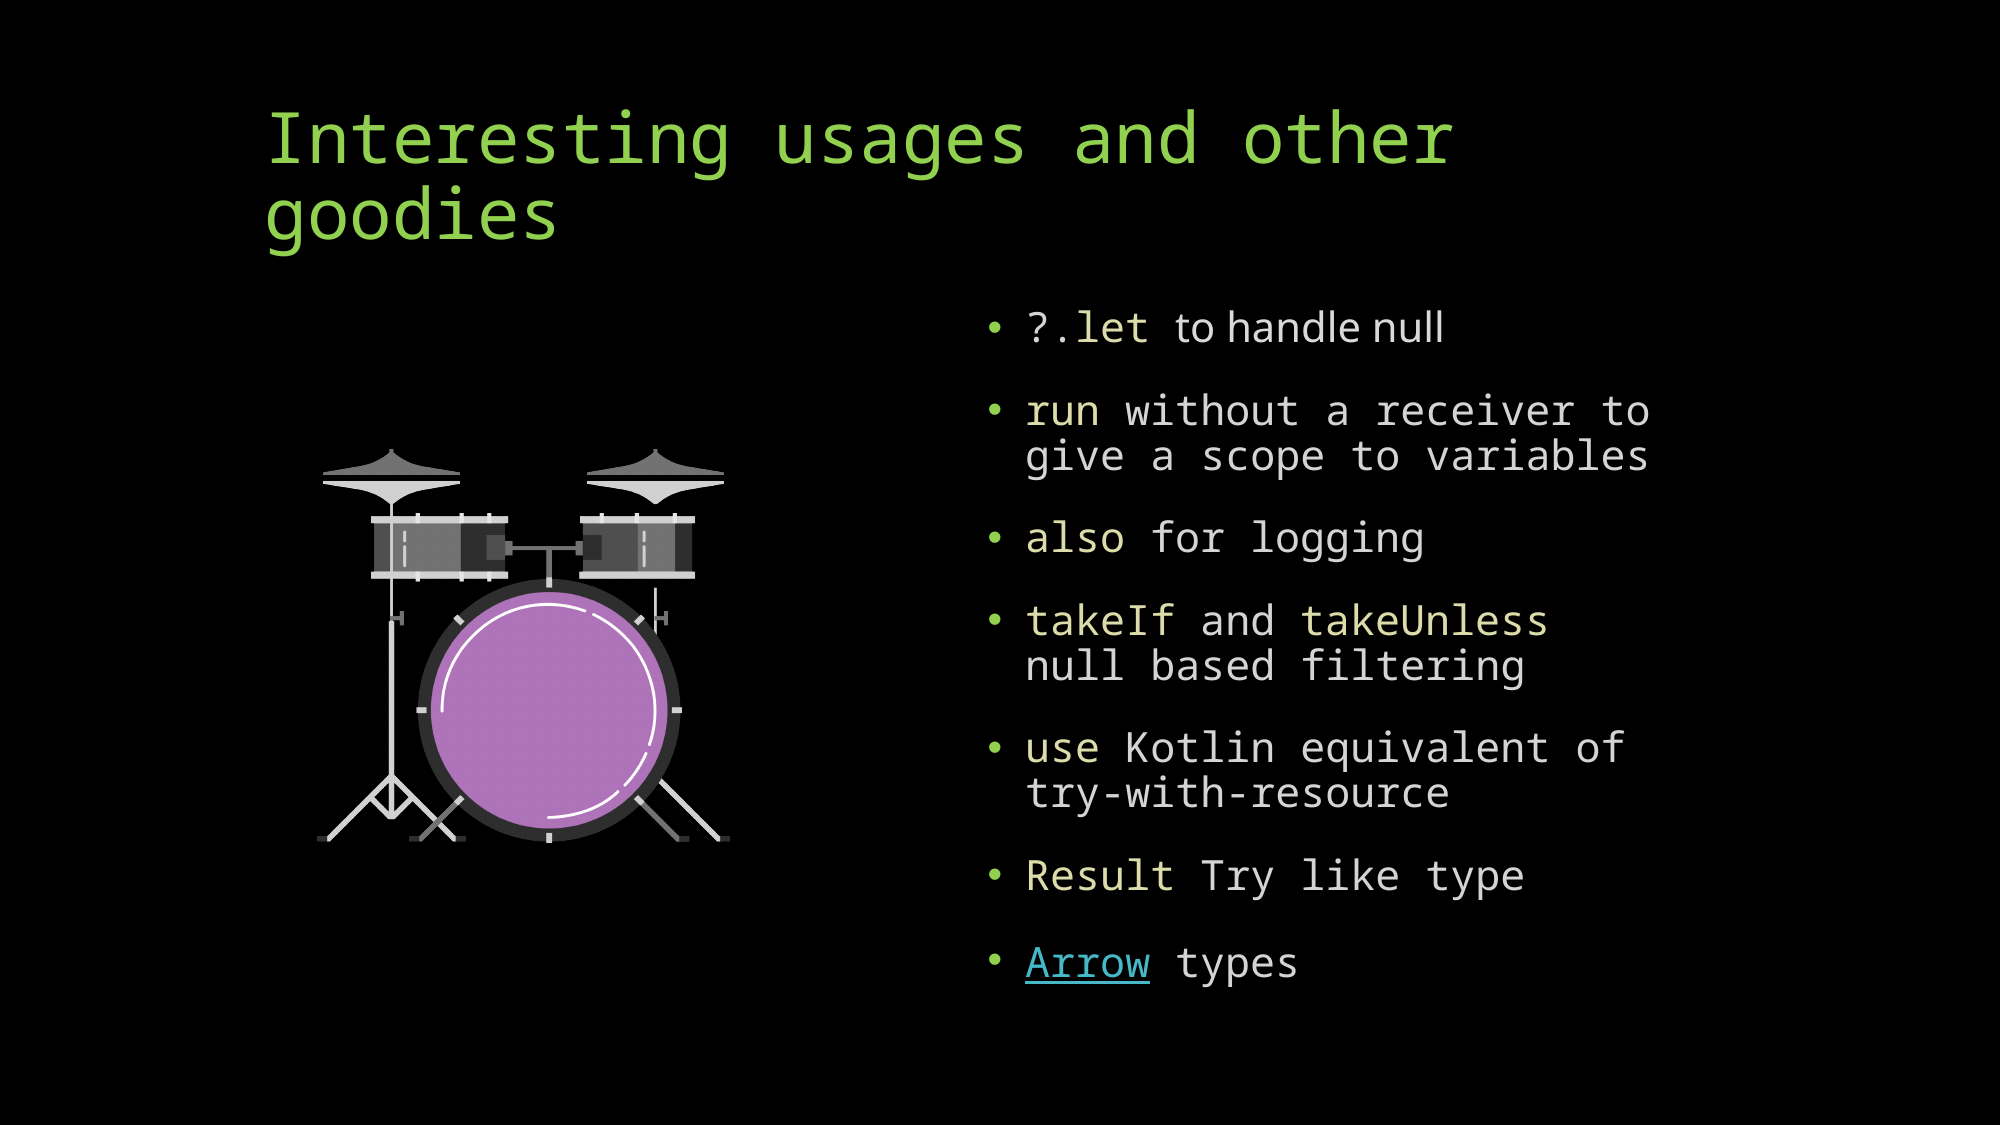

# Interesting usages and other goodies
?.let to handle null
run without a receiver to give a scope to variables
also for logging
takeIf and takeUnless null based filtering
use Kotlin equivalent of try-with-resource
Result Try like type
Arrow types